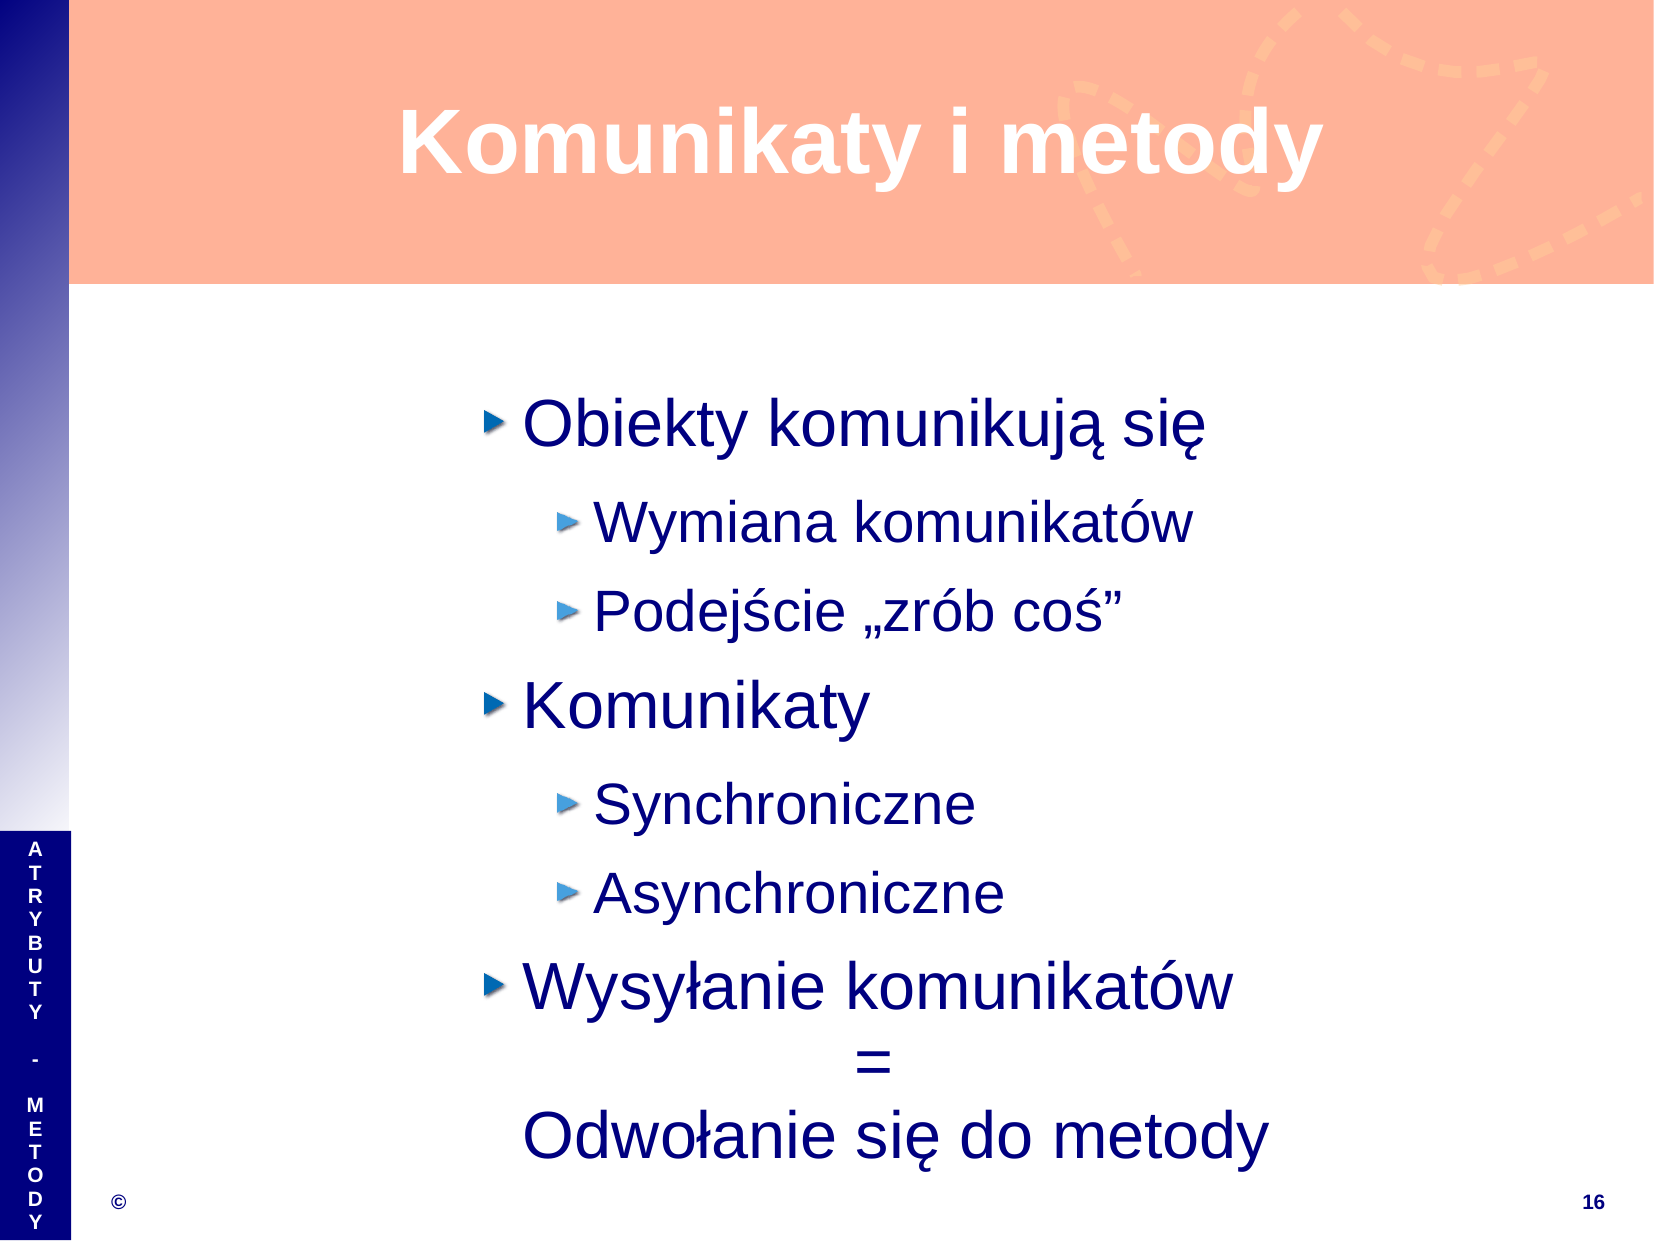

# Komunikaty i metody
Obiekty komunikują się
Wymiana komunikatów
Podejście „zrób coś”
Komunikaty
Synchroniczne
Asynchroniczne
Wysyłanie komunikatów
 =
Odwołanie się do metody
A
T
R
Y
B
U
T
Y
-
M
E
T
O
D
Y